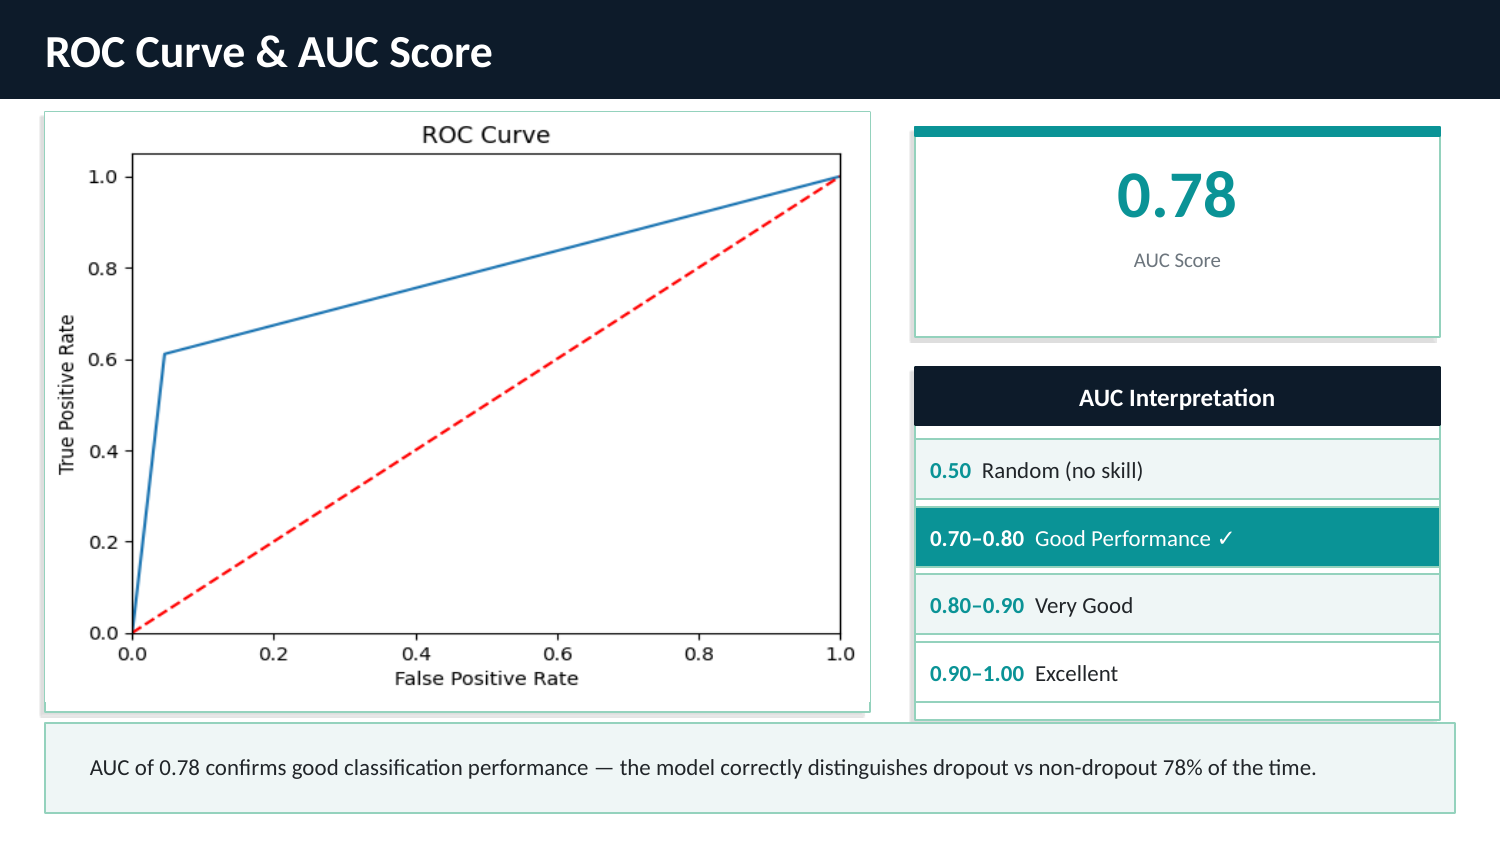

ROC Curve & AUC Score
[ INSERT: ROC Curve from Notebook ]
0.78
AUC Score
AUC Interpretation
0.50 Random (no skill)
0.70–0.80 Good Performance ✓
0.80–0.90 Very Good
0.90–1.00 Excellent
AUC of 0.78 confirms good classification performance — the model correctly distinguishes dropout vs non-dropout 78% of the time.